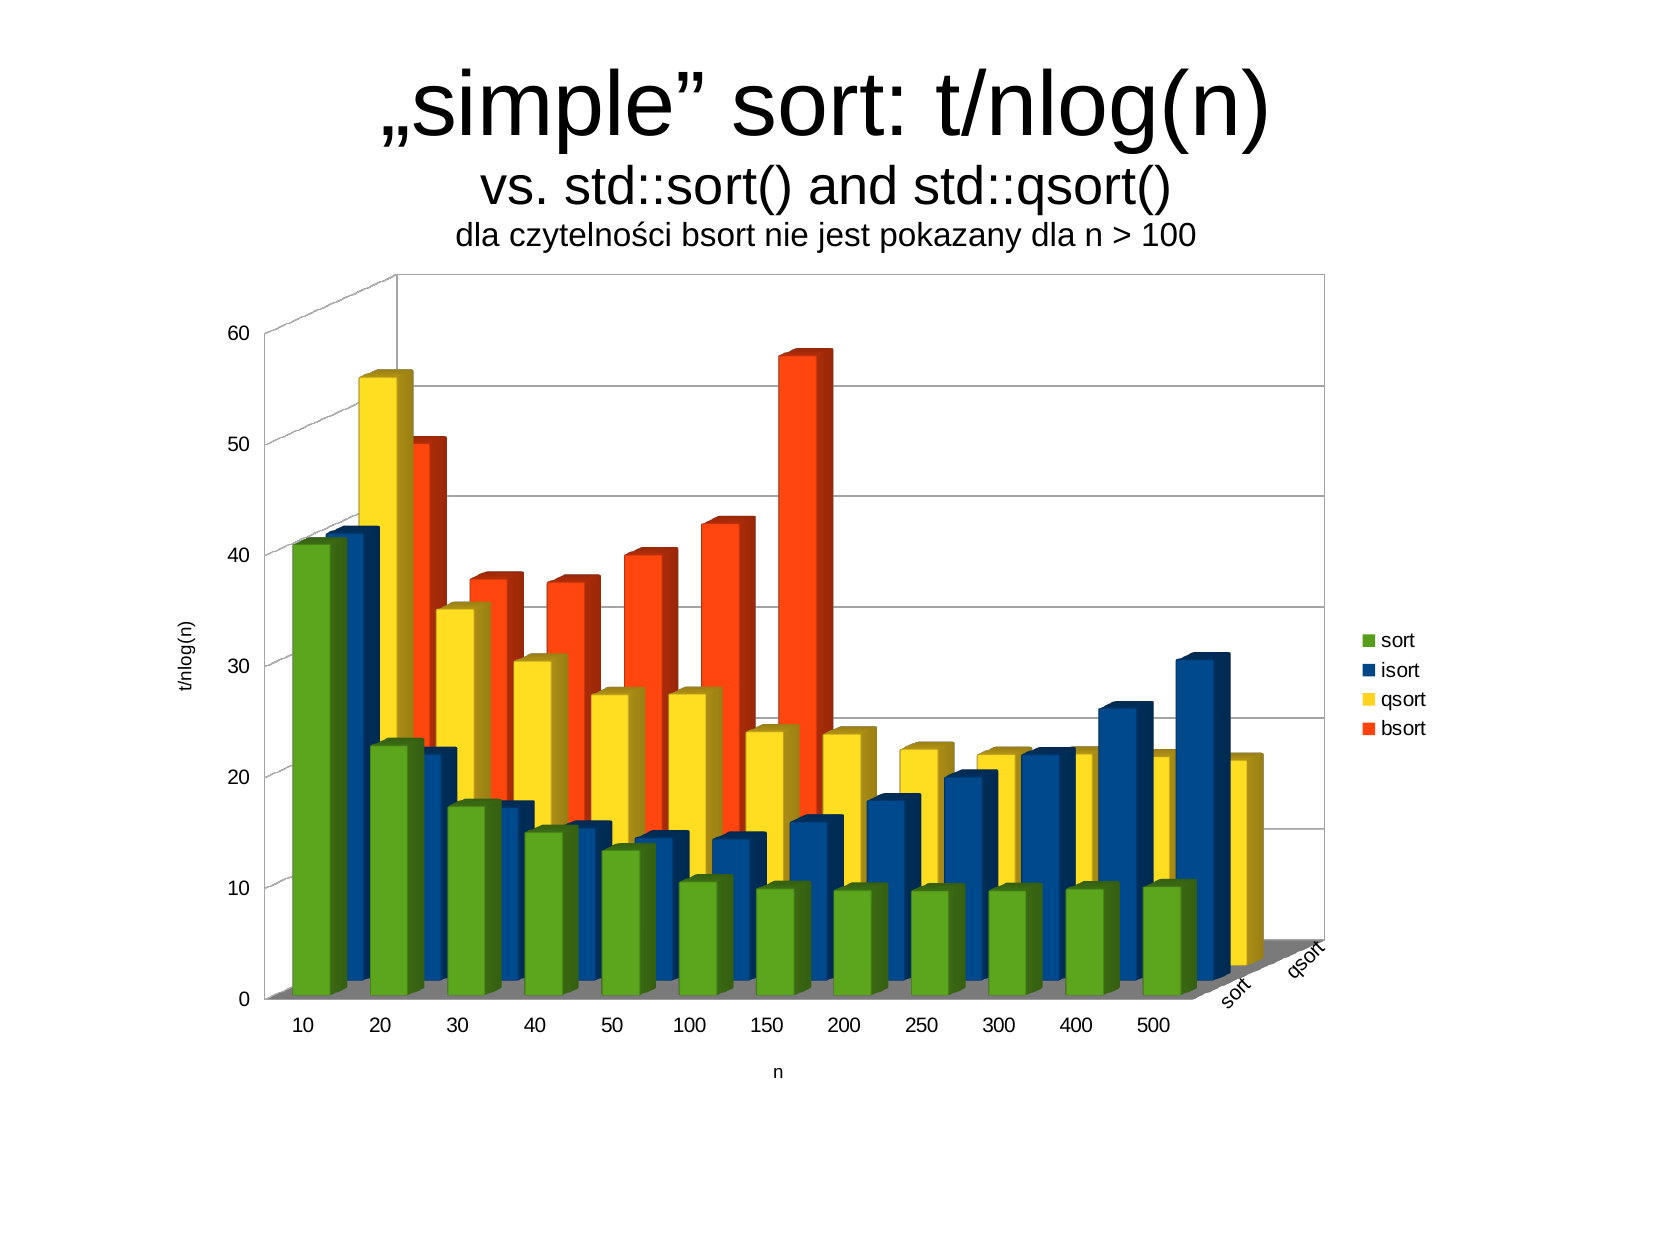

# „simple” sort: t/nlog(n) vs. std::sort() and std::qsort() dla czytelności bsort nie jest pokazany dla n > 100
[unsupported chart]